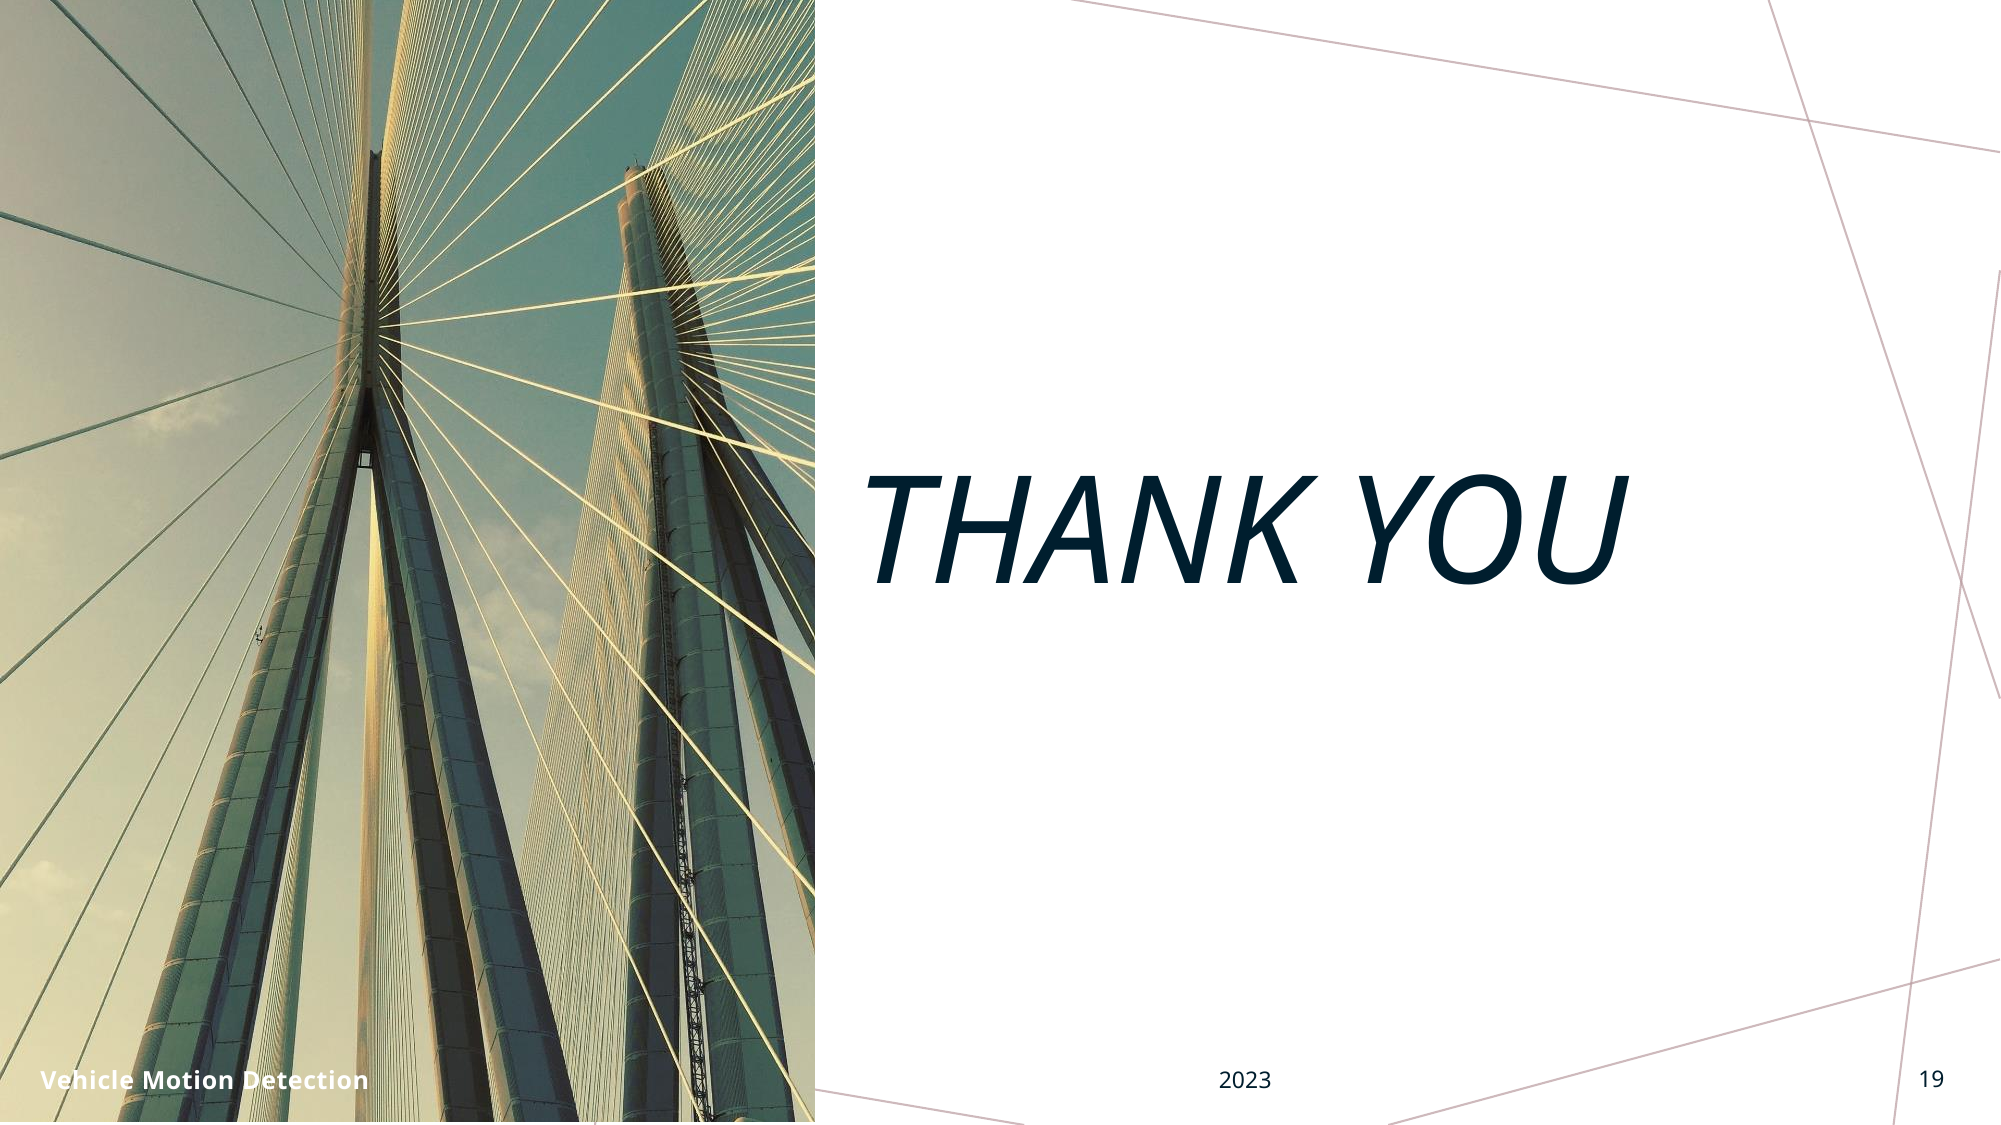

# Thank you
Vehicle Motion Detection
2023